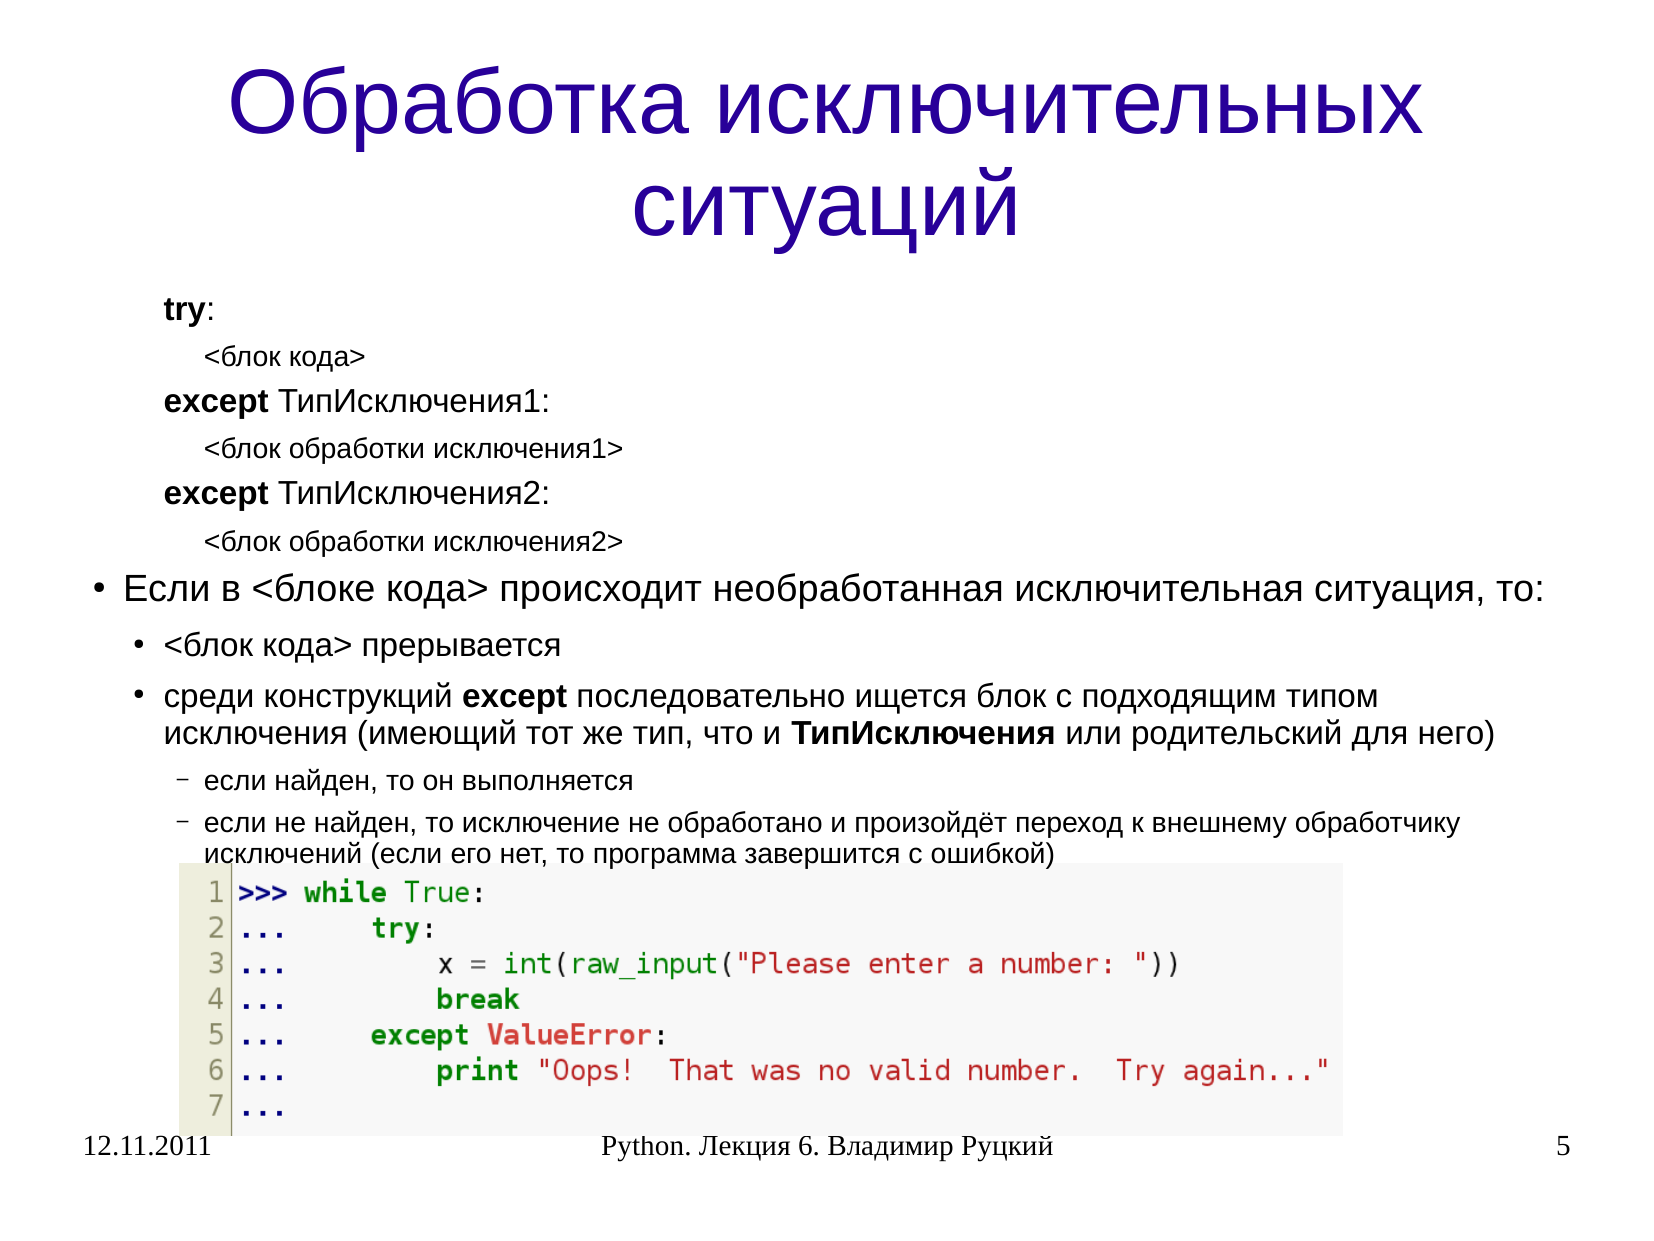

# Обработка исключительных ситуаций
try:
<блок кода>
except ТипИсключения1:
<блок обработки исключения1>
except ТипИсключения2:
<блок обработки исключения2>
Если в <блоке кода> происходит необработанная исключительная ситуация, то:
<блок кода> прерывается
среди конструкций except последовательно ищется блок с подходящим типом исключения (имеющий тот же тип, что и ТипИсключения или родительский для него)
если найден, то он выполняется
если не найден, то исключение не обработано и произойдёт переход к внешнему обработчику исключений (если его нет, то программа завершится с ошибкой)
12.11.2011
Python. Лекция 6. Владимир Руцкий
5